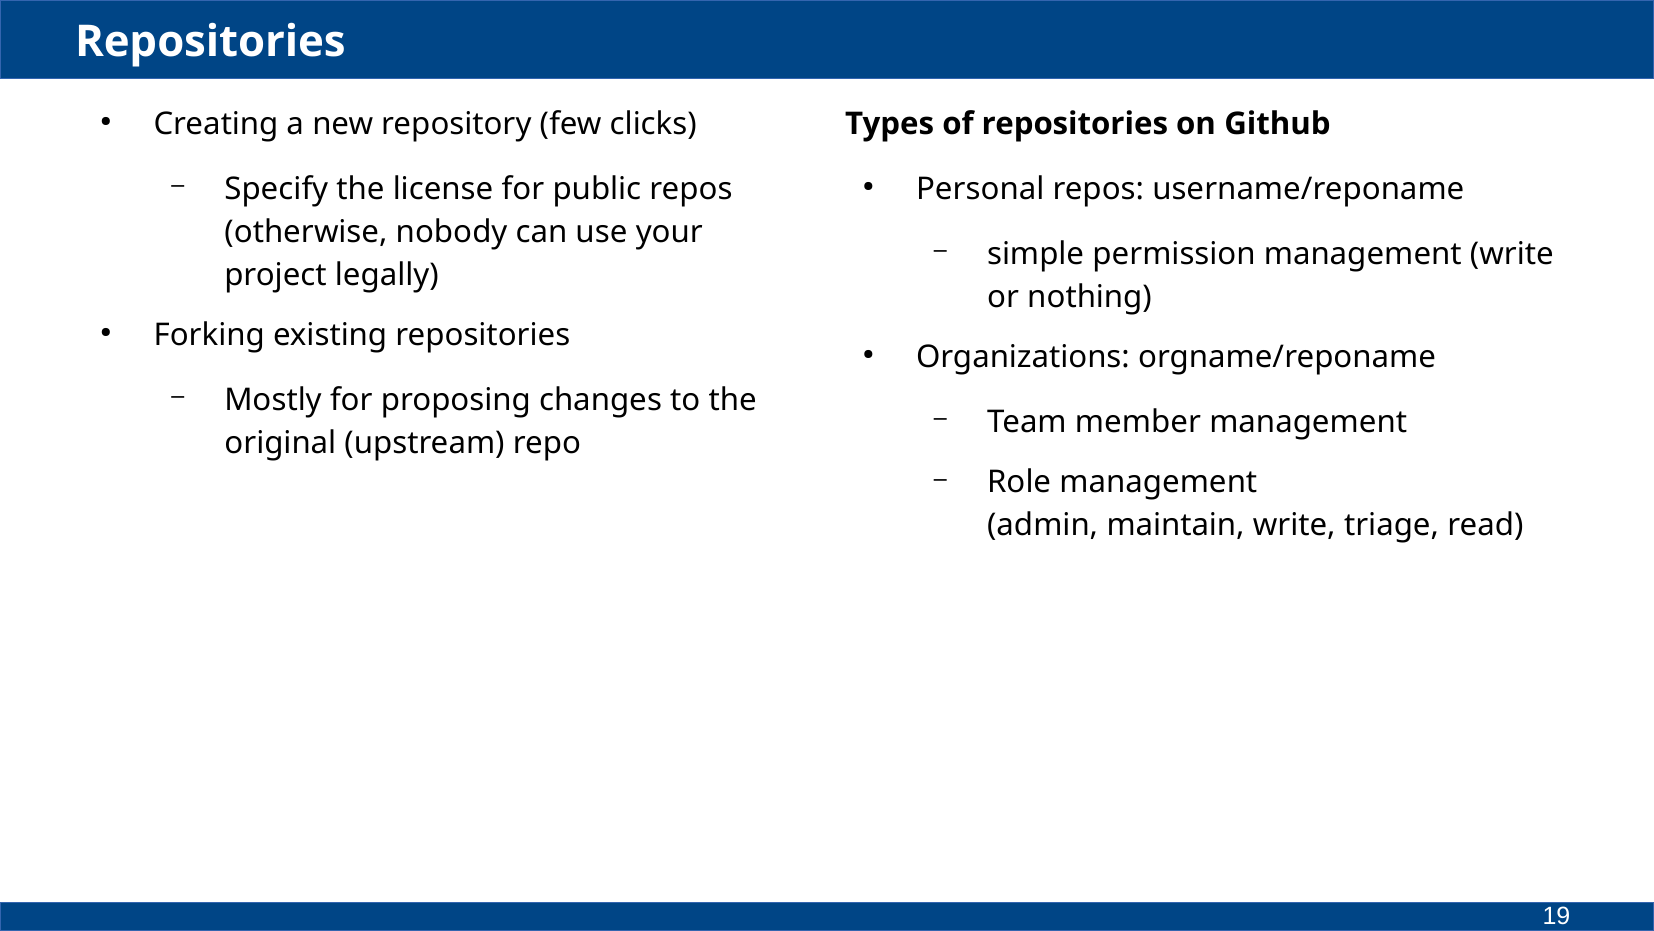

# Repositories
Creating a new repository (few clicks)
Specify the license for public repos
(otherwise, nobody can use your project legally)
Forking existing repositories
Mostly for proposing changes to the original (upstream) repo
Types of repositories on Github
Personal repos: username/reponame
simple permission management (write or nothing)
Organizations: orgname/reponame
Team member management
Role management
(admin, maintain, write, triage, read)
19